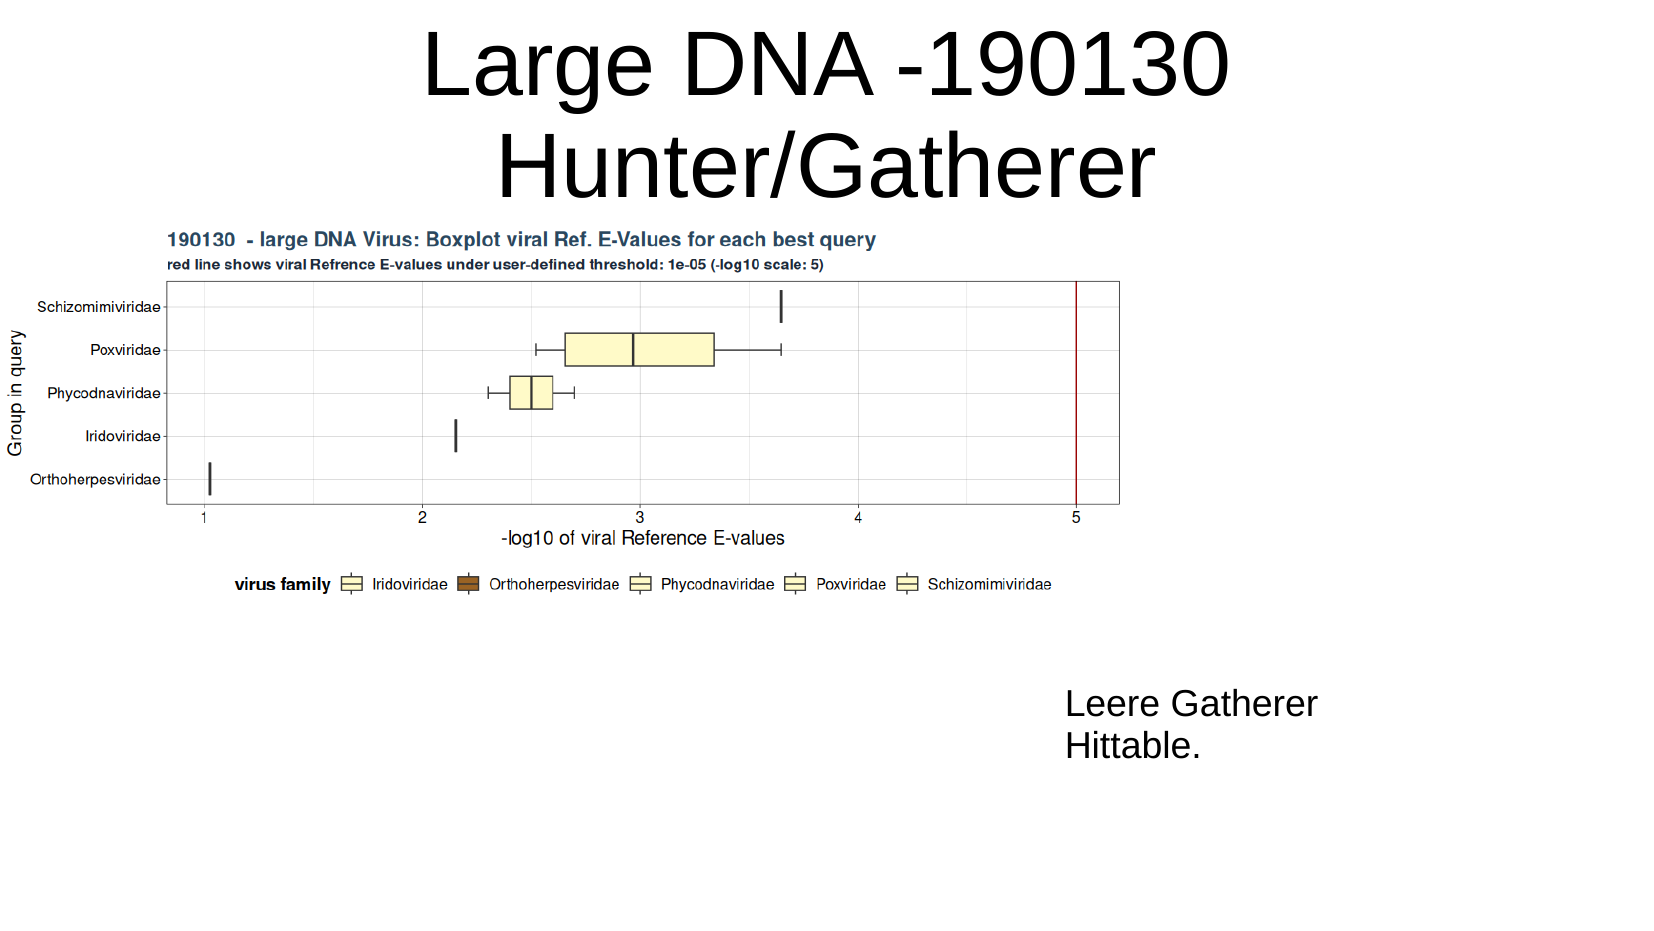

# Large DNA -190130 Hunter/Gatherer
Leere Gatherer Hittable.